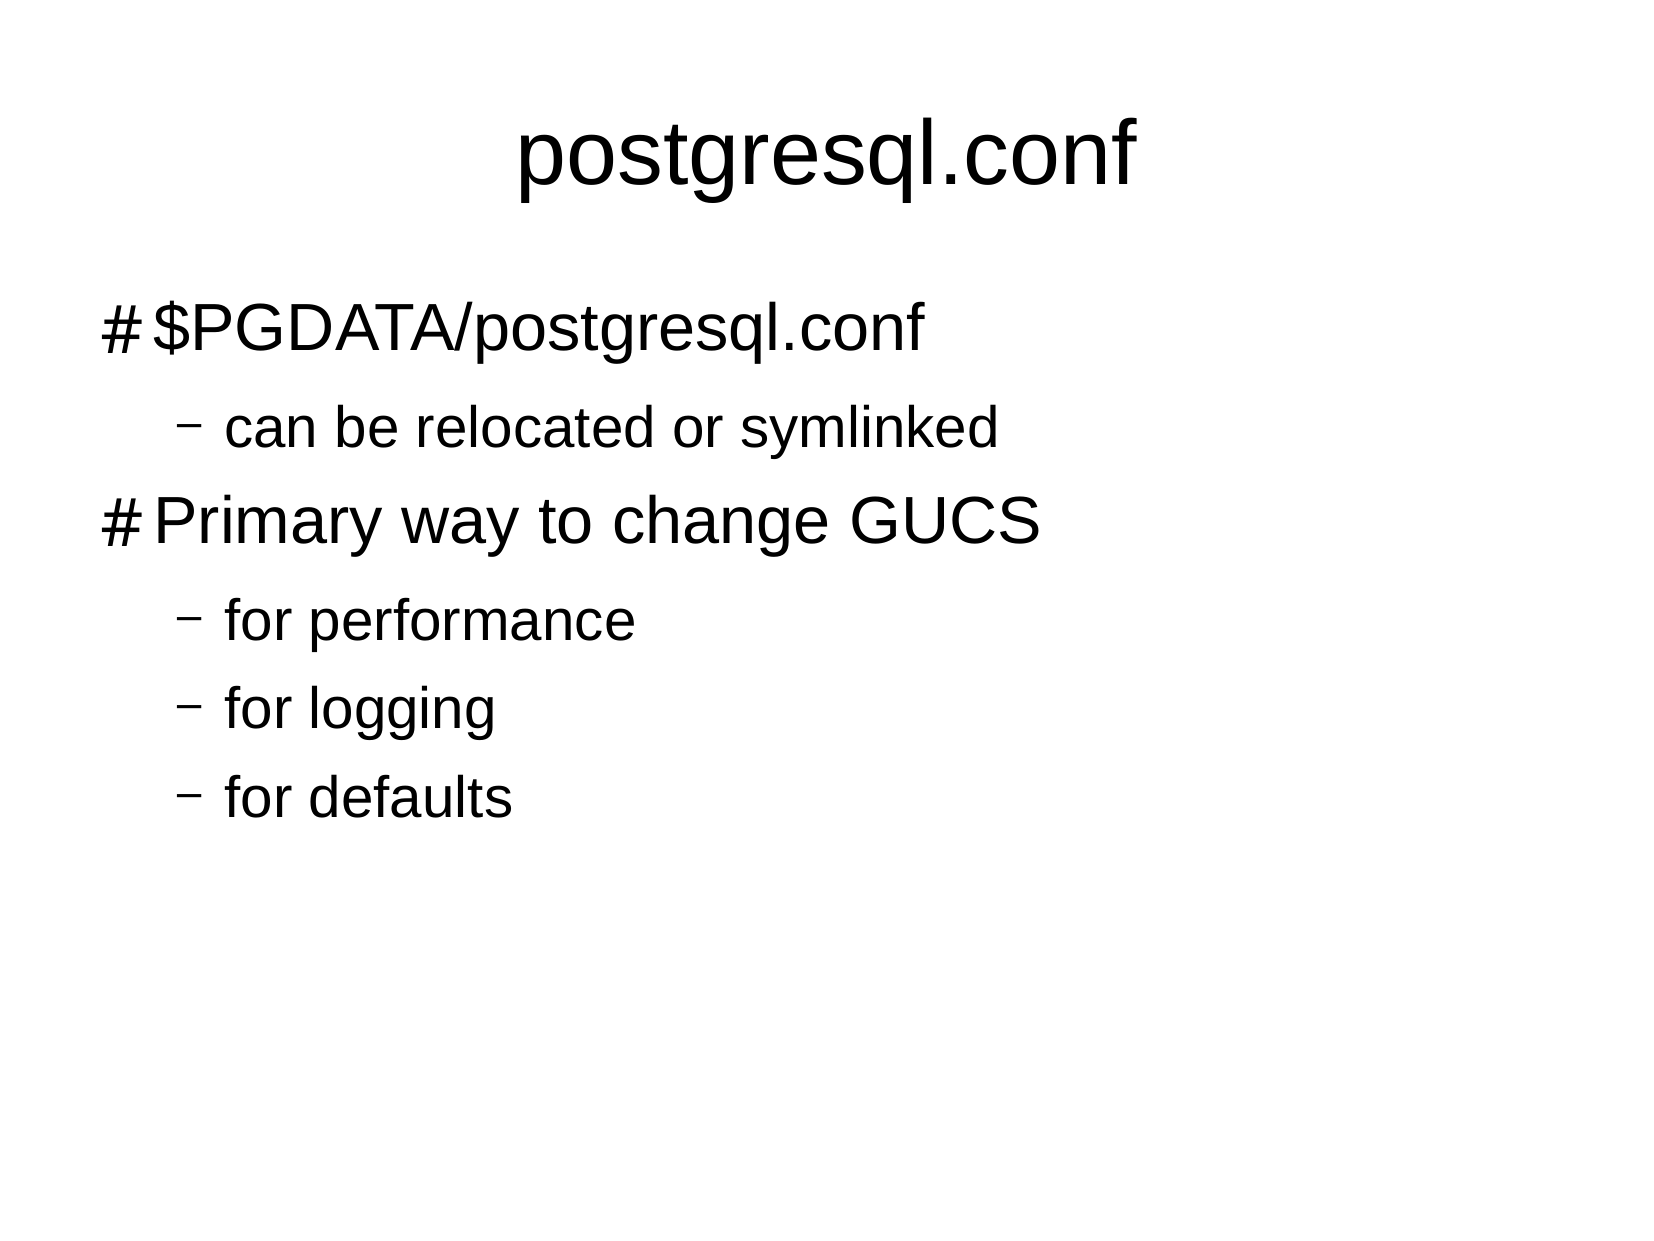

# postgresql.conf
$PGDATA/postgresql.conf
can be relocated or symlinked
Primary way to change GUCS
for performance
for logging
for defaults